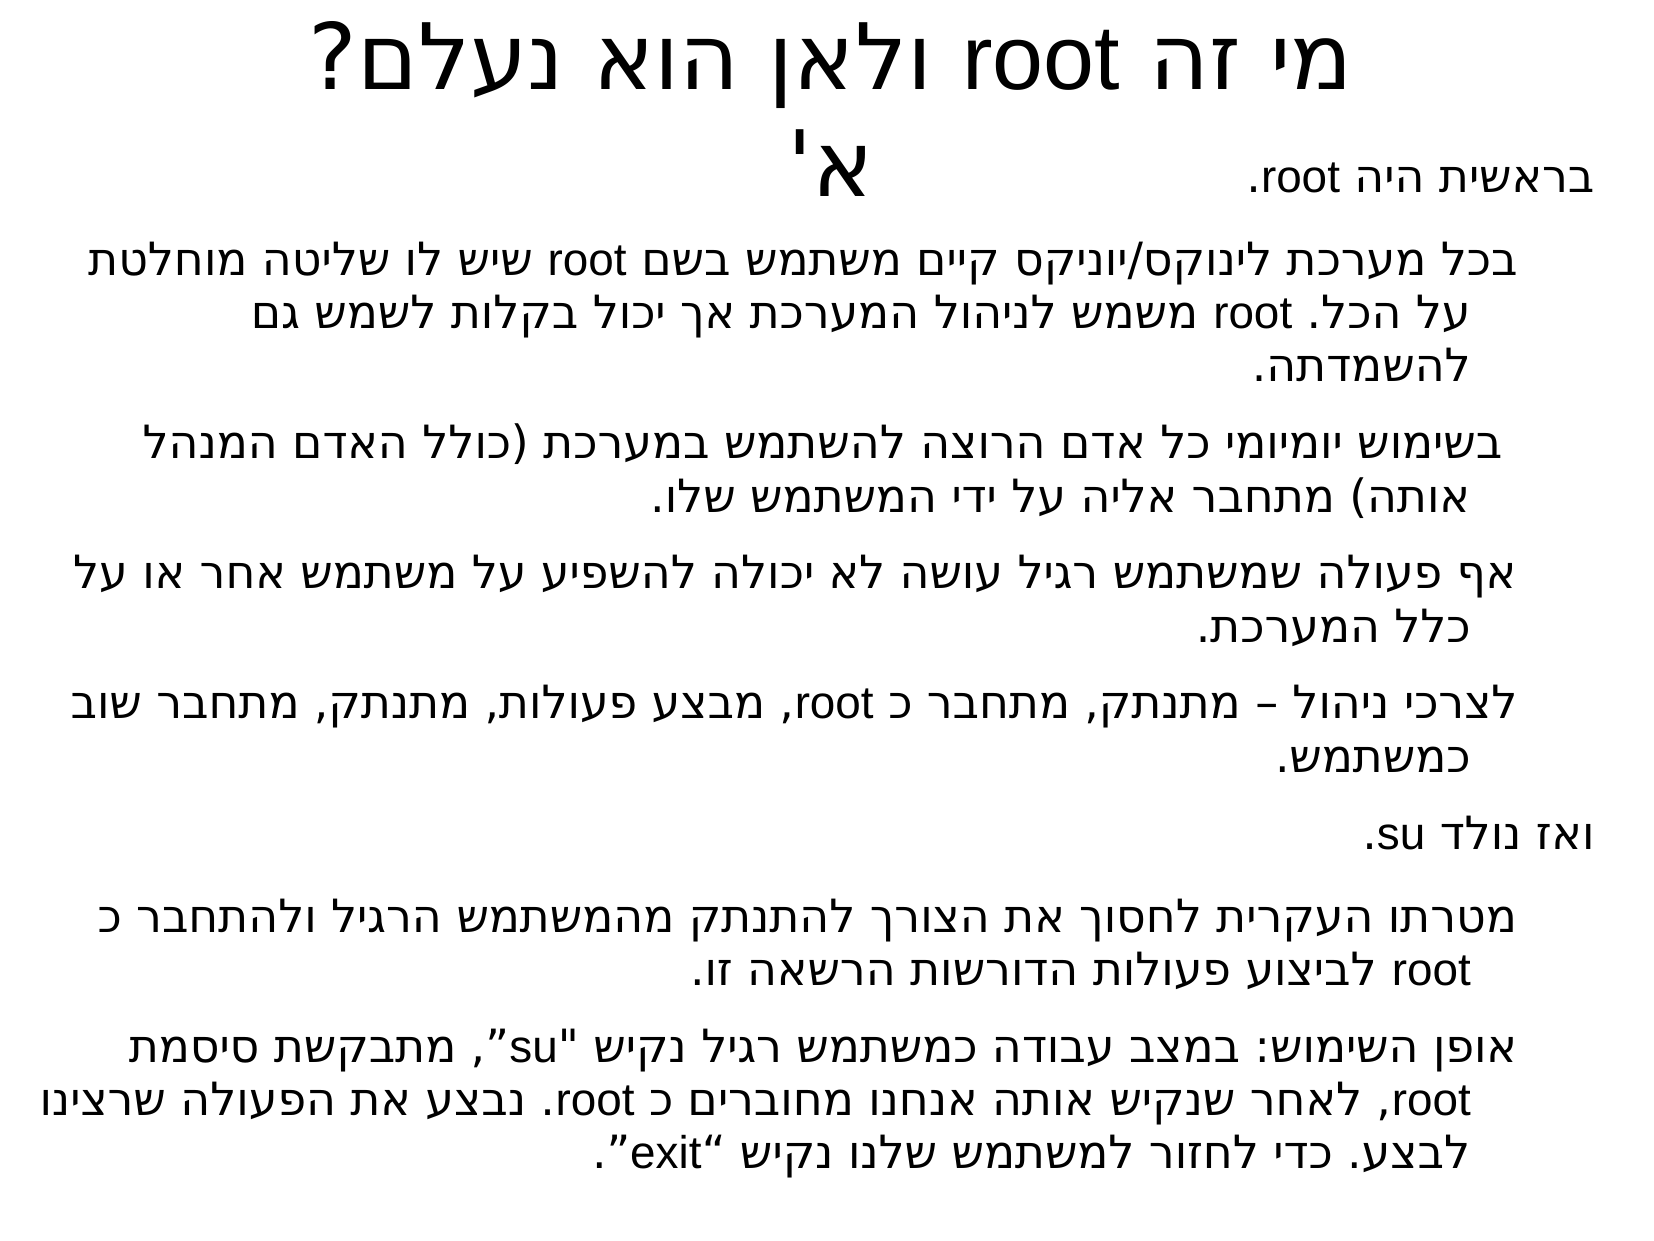

# מי זה root ולאן הוא נעלם? א'
בראשית היה root.
בכל מערכת לינוקס/יוניקס קיים משתמש בשם root שיש לו שליטה מוחלטת על הכל. root משמש לניהול המערכת אך יכול בקלות לשמש גם להשמדתה.
 בשימוש יומיומי כל אדם הרוצה להשתמש במערכת (כולל האדם המנהל אותה) מתחבר אליה על ידי המשתמש שלו.
אף פעולה שמשתמש רגיל עושה לא יכולה להשפיע על משתמש אחר או על כלל המערכת.
לצרכי ניהול – מתנתק, מתחבר כ root, מבצע פעולות, מתנתק, מתחבר שוב כמשתמש.
ואז נולד su.
מטרתו העקרית לחסוך את הצורך להתנתק מהמשתמש הרגיל ולהתחבר כ root לביצוע פעולות הדורשות הרשאה זו.
אופן השימוש: במצב עבודה כמשתמש רגיל נקיש "su”, מתבקשת סיסמת root, לאחר שנקיש אותה אנחנו מחוברים כ root. נבצע את הפעולה שרצינו לבצע. כדי לחזור למשתמש שלנו נקיש “exit”.